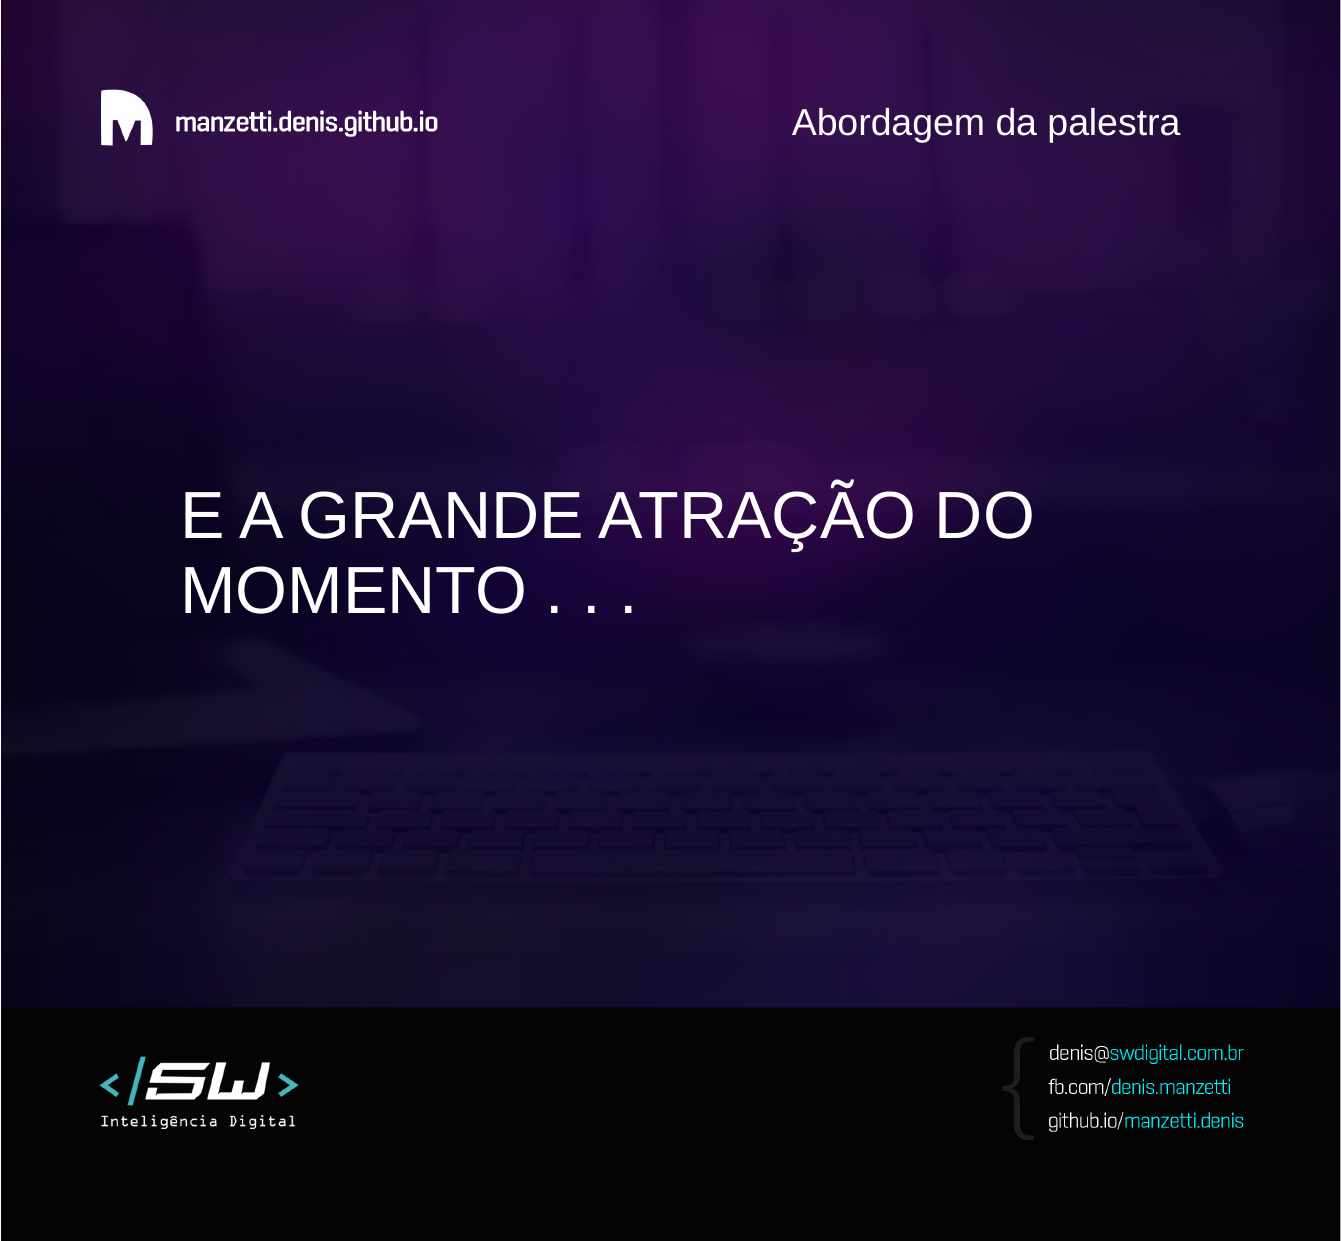

Abordagem da palestra
E A GRANDE ATRAÇÃO DO MOMENTO . . .